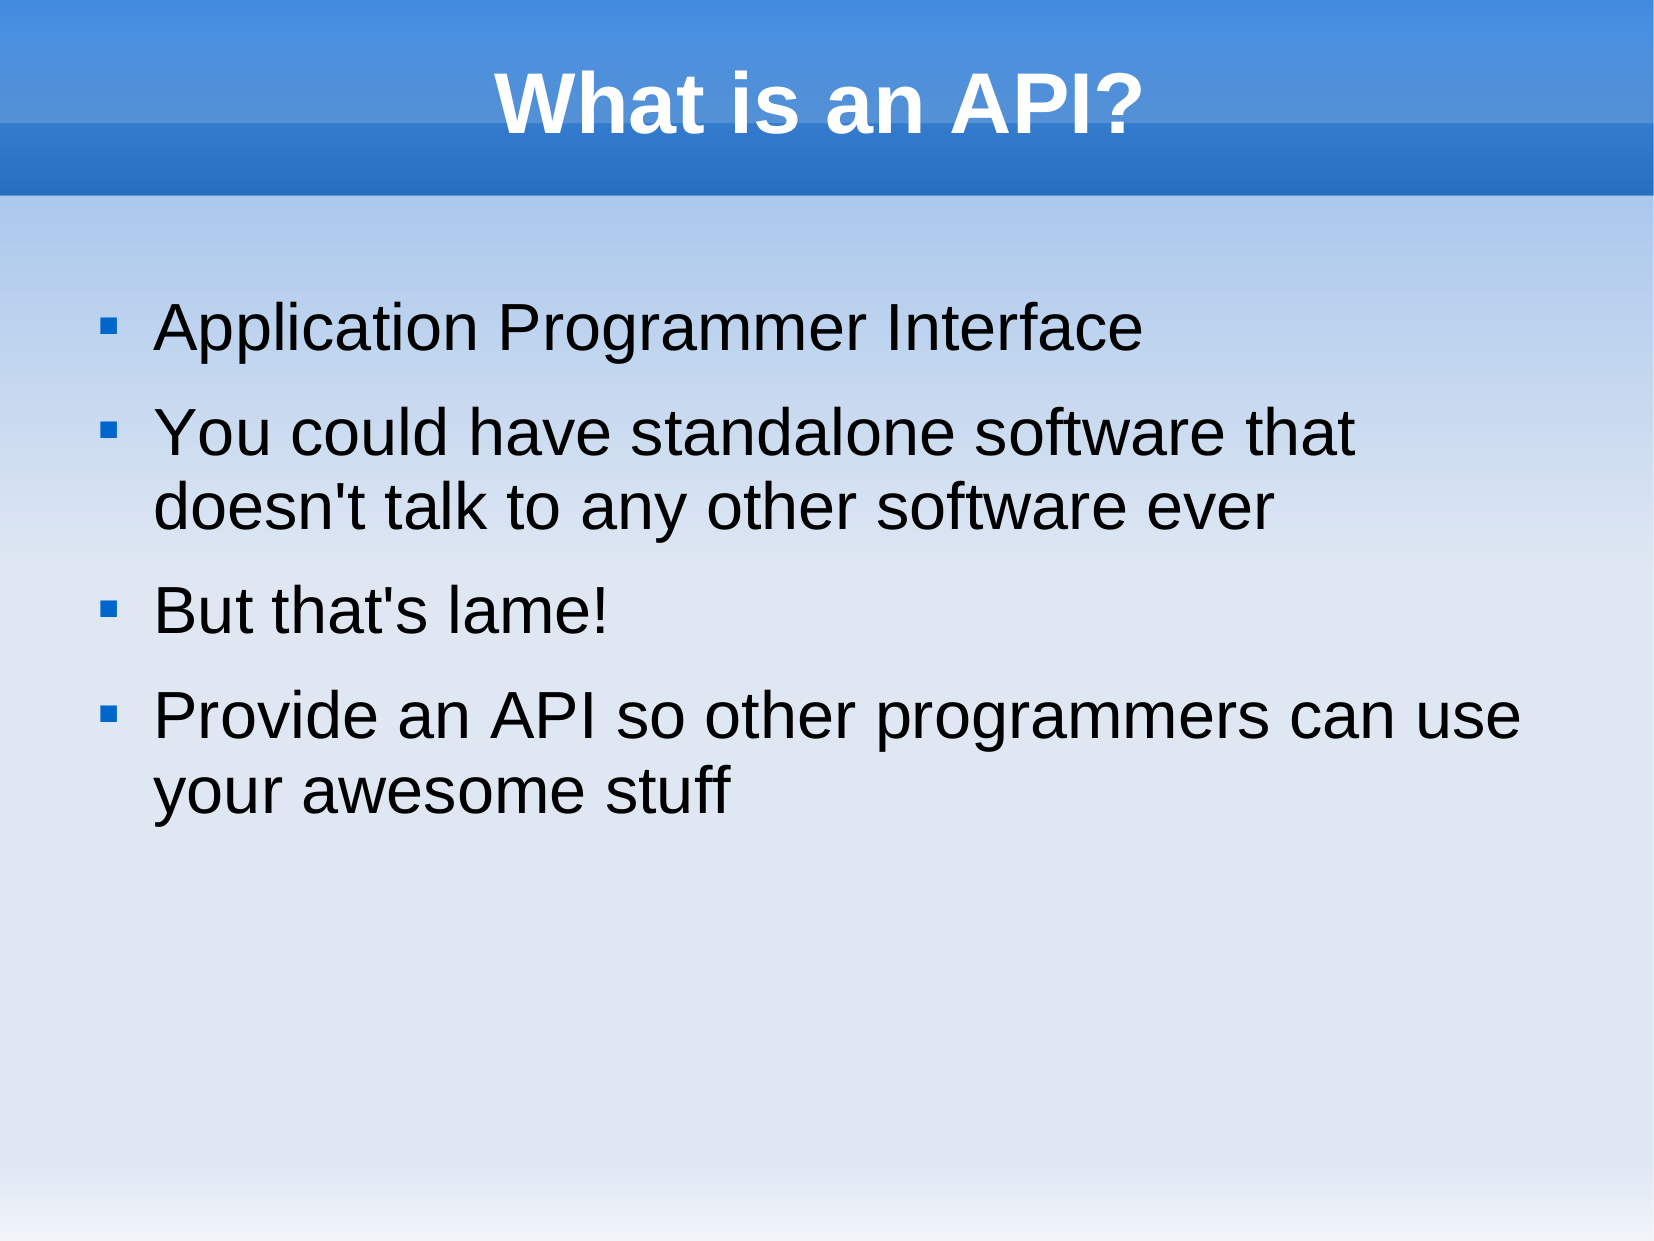

# What is an API?
Application Programmer Interface
You could have standalone software that doesn't talk to any other software ever
But that's lame!
Provide an API so other programmers can use your awesome stuff